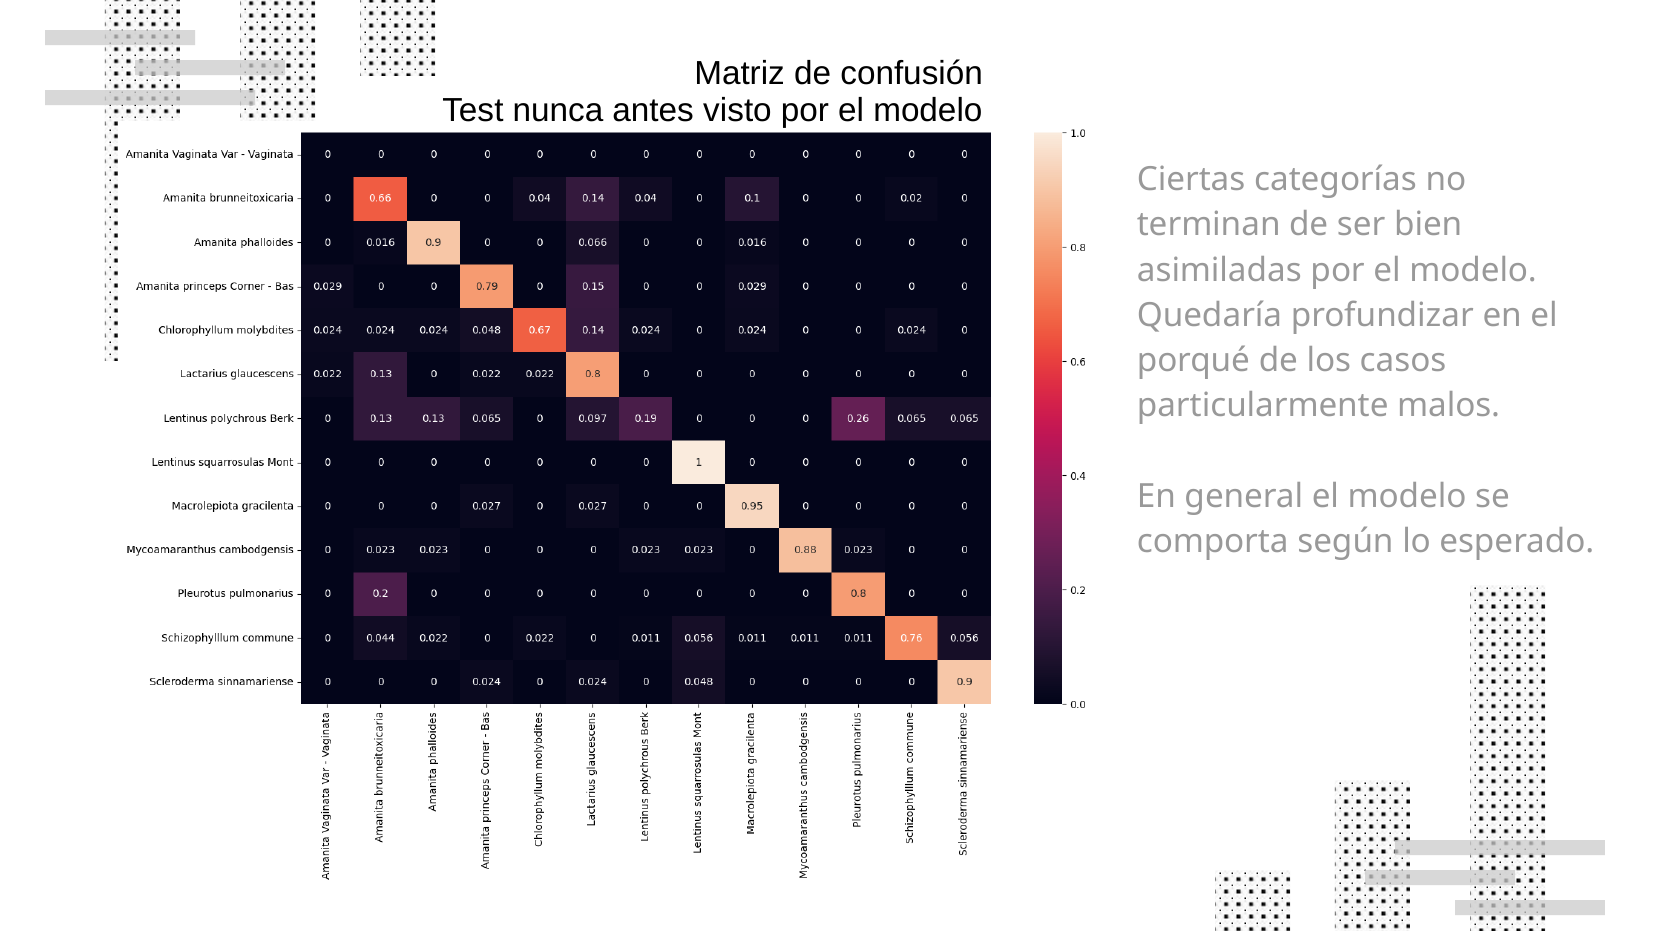

Matriz de confusión
Test nunca antes visto por el modelo
Ciertas categorías no terminan de ser bien asimiladas por el modelo. Quedaría profundizar en el porqué de los casos particularmente malos.
En general el modelo se comporta según lo esperado.